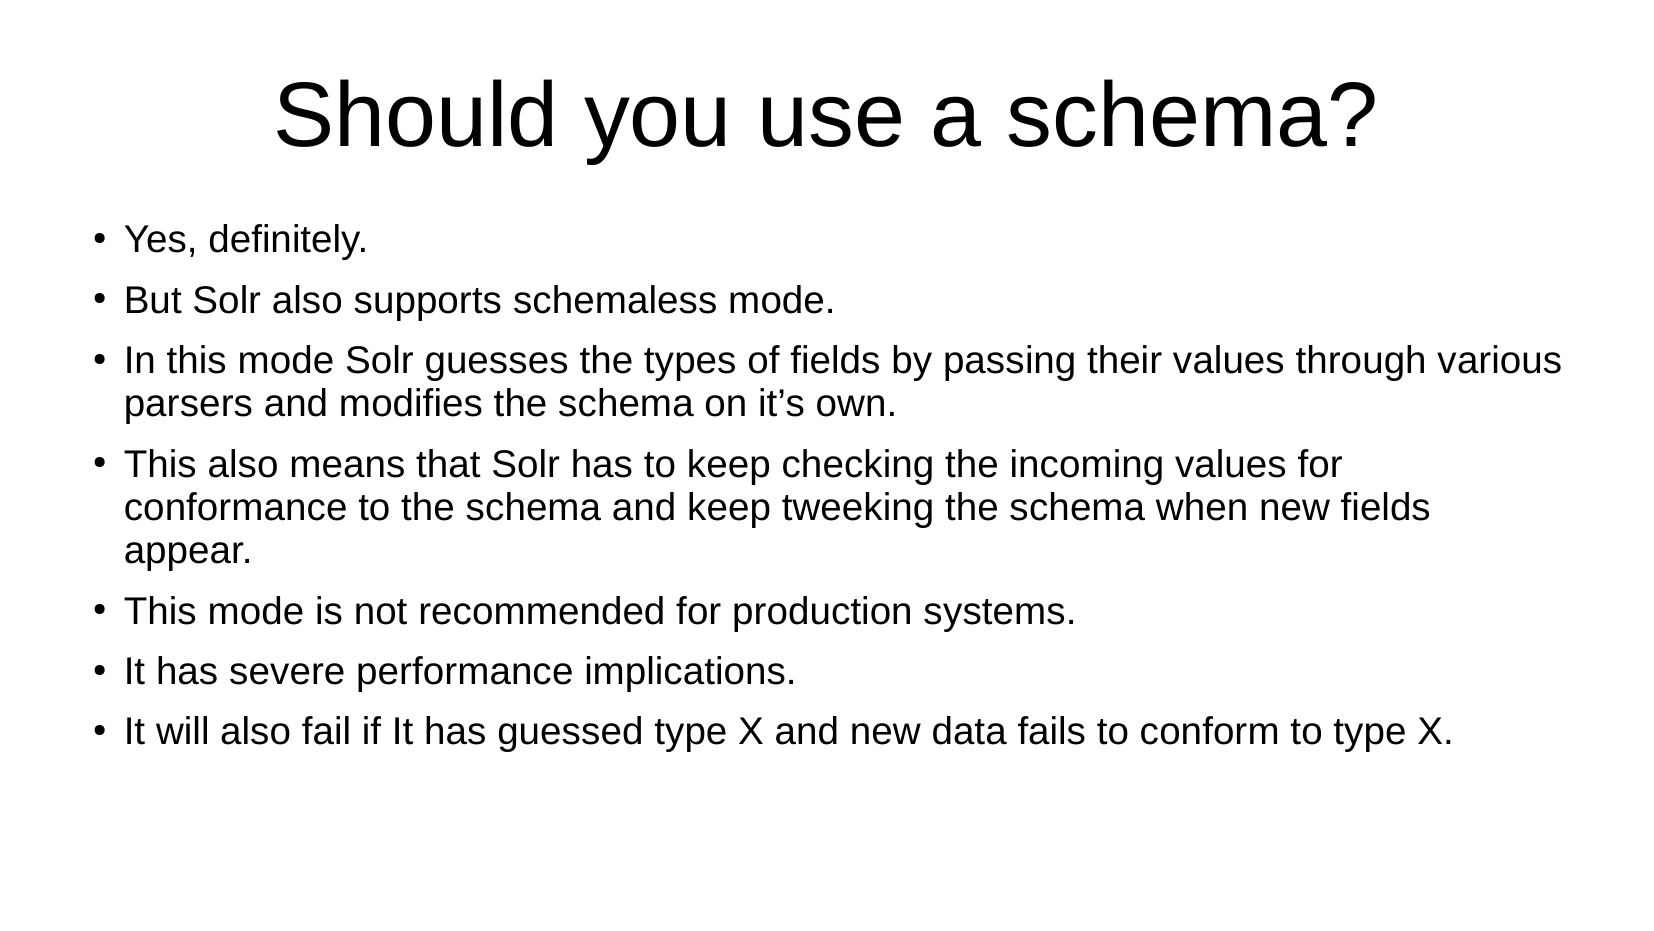

# Should you use a schema?
Yes, definitely.
But Solr also supports schemaless mode.
In this mode Solr guesses the types of fields by passing their values through various parsers and modifies the schema on it’s own.
This also means that Solr has to keep checking the incoming values for conformance to the schema and keep tweeking the schema when new fields appear.
This mode is not recommended for production systems.
It has severe performance implications.
It will also fail if It has guessed type X and new data fails to conform to type X.